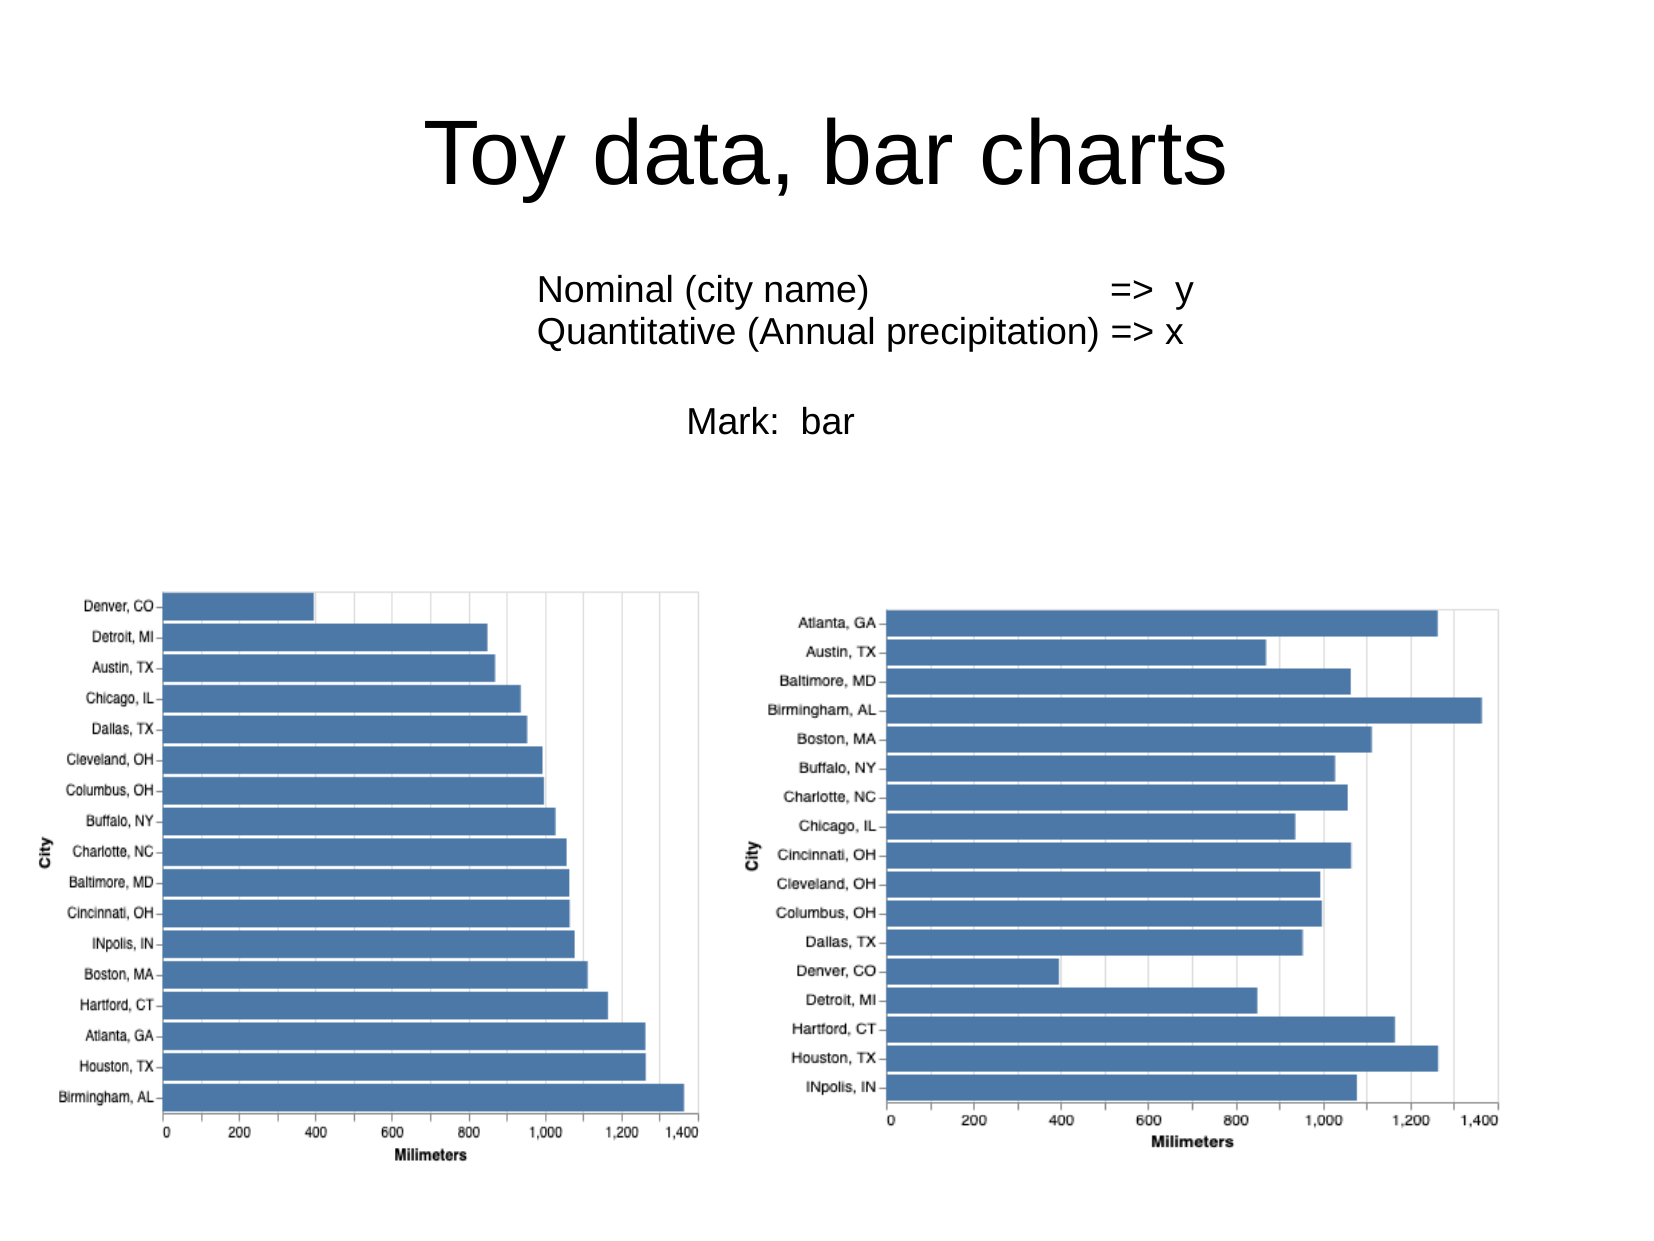

# Toy data, bar charts
Nominal (city name) => y
Quantitative (Annual precipitation) => x
 Mark: bar